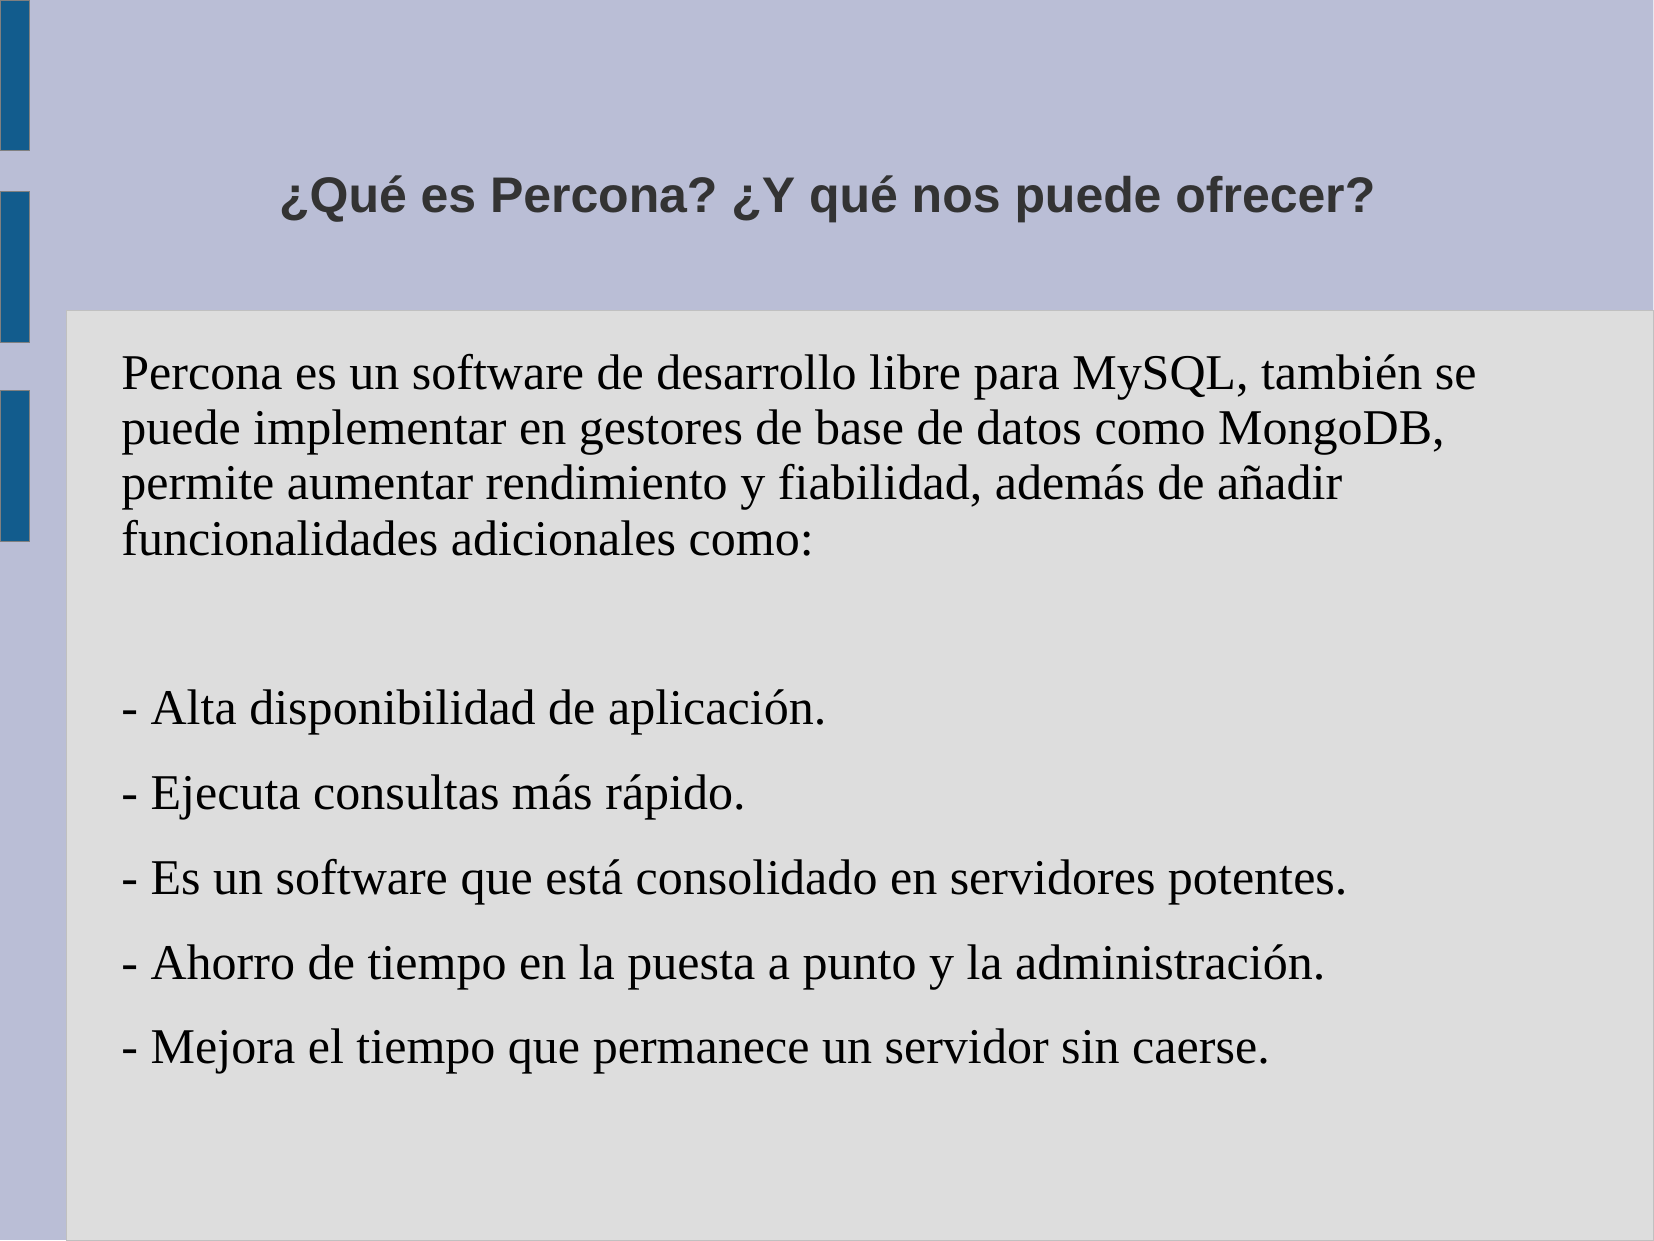

# ¿Qué es Percona? ¿Y qué nos puede ofrecer?
Percona es un software de desarrollo libre para MySQL, también se puede implementar en gestores de base de datos como MongoDB, permite aumentar rendimiento y fiabilidad, además de añadir funcionalidades adicionales como:
- Alta disponibilidad de aplicación.
- Ejecuta consultas más rápido.
- Es un software que está consolidado en servidores potentes.
- Ahorro de tiempo en la puesta a punto y la administración.
- Mejora el tiempo que permanece un servidor sin caerse.